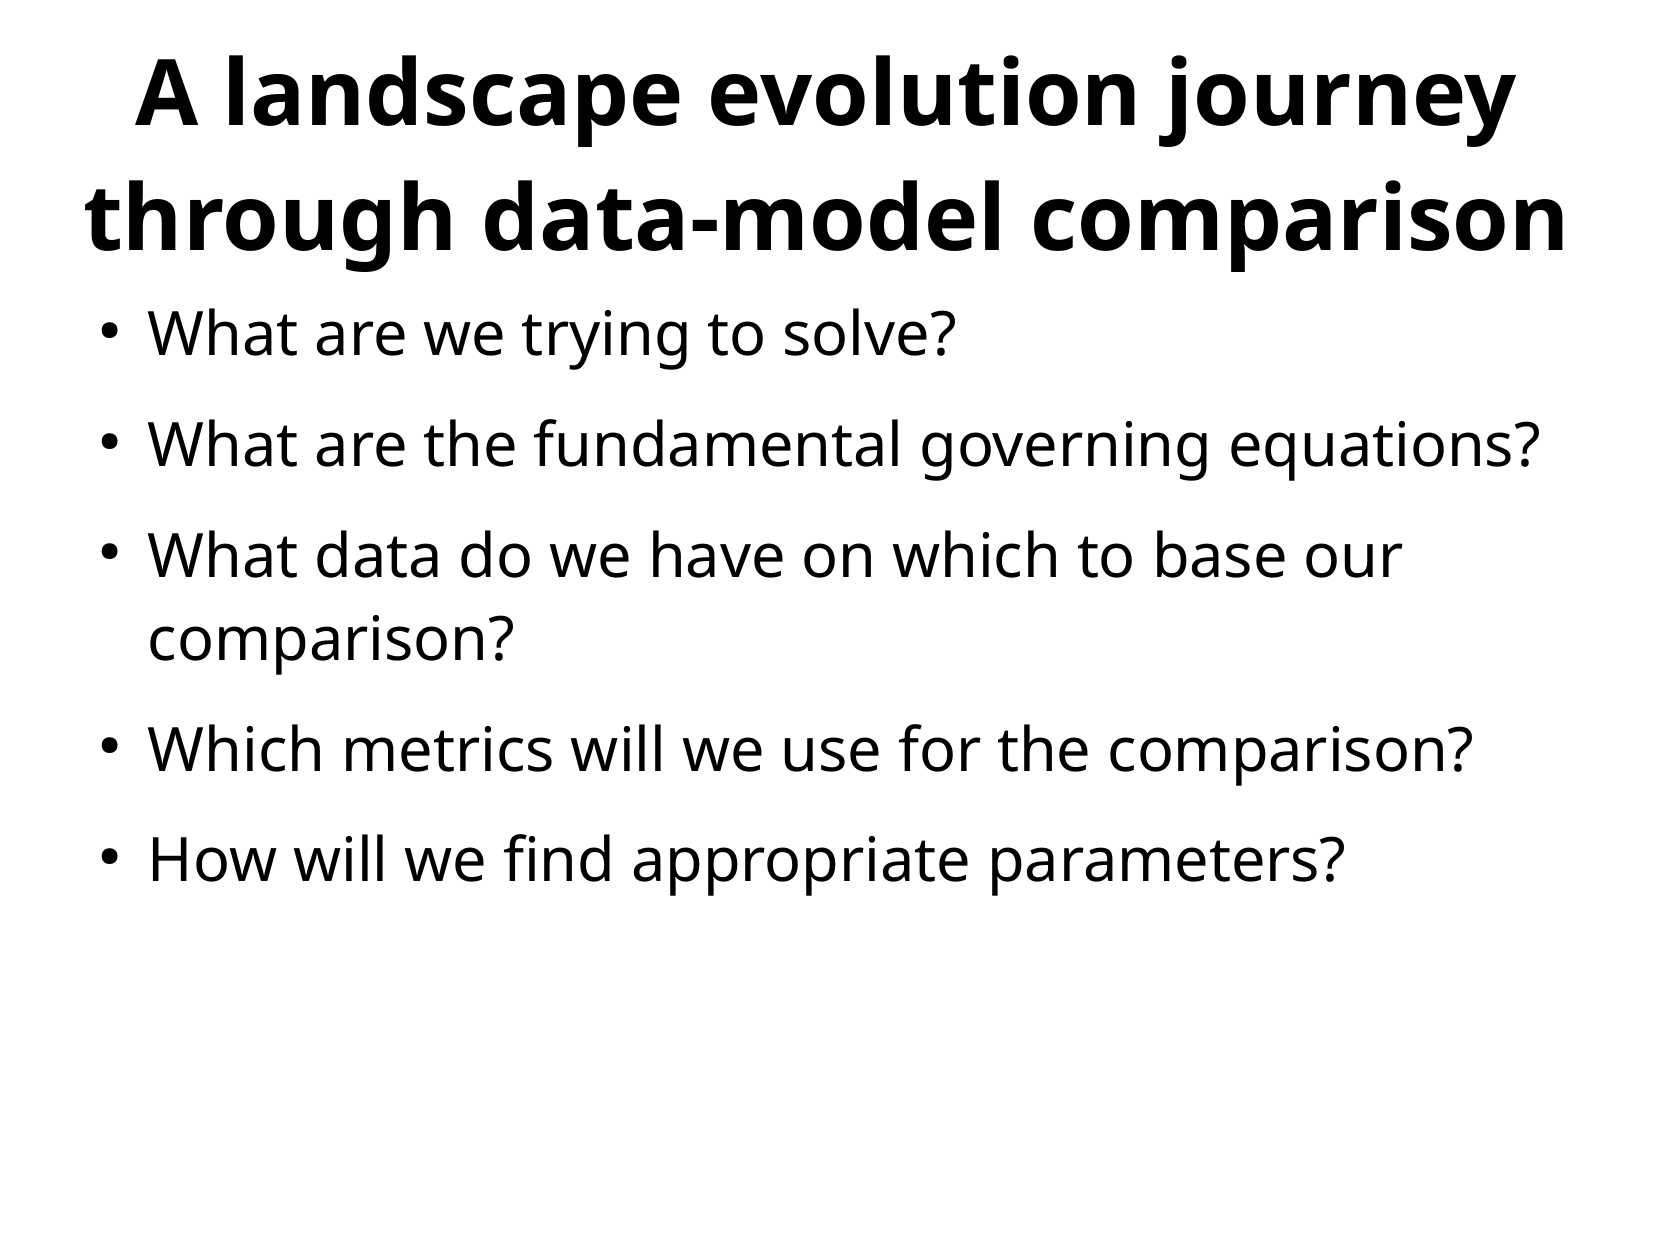

# A landscape evolution journey through data-model comparison
What are we trying to solve?
What are the fundamental governing equations?
What data do we have on which to base our comparison?
Which metrics will we use for the comparison?
How will we find appropriate parameters?